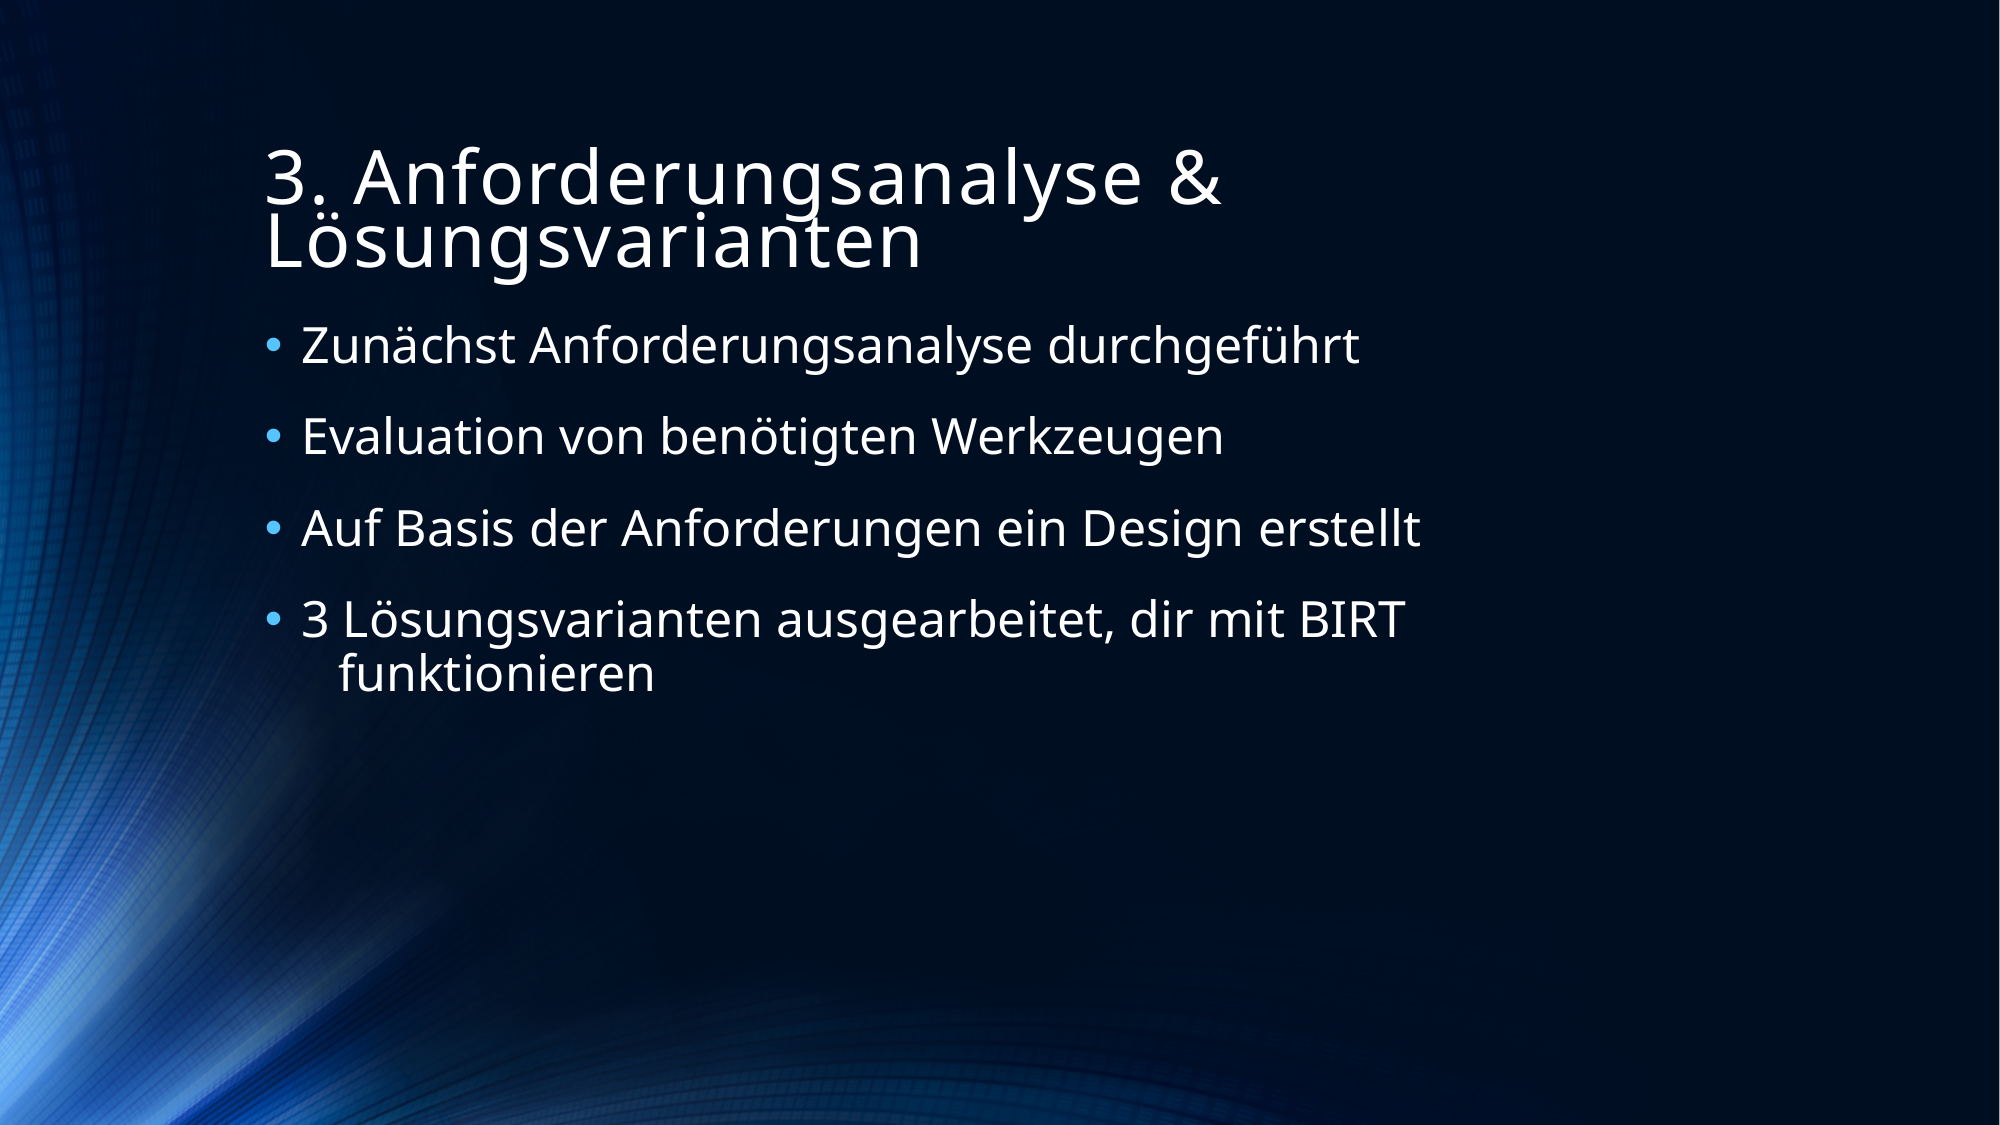

# 3. Anforderungsanalyse & Lösungsvarianten
Zunächst Anforderungsanalyse durchgeführt
Evaluation von benötigten Werkzeugen
Auf Basis der Anforderungen ein Design erstellt
3 Lösungsvarianten ausgearbeitet, dir mit BIRT funktionieren